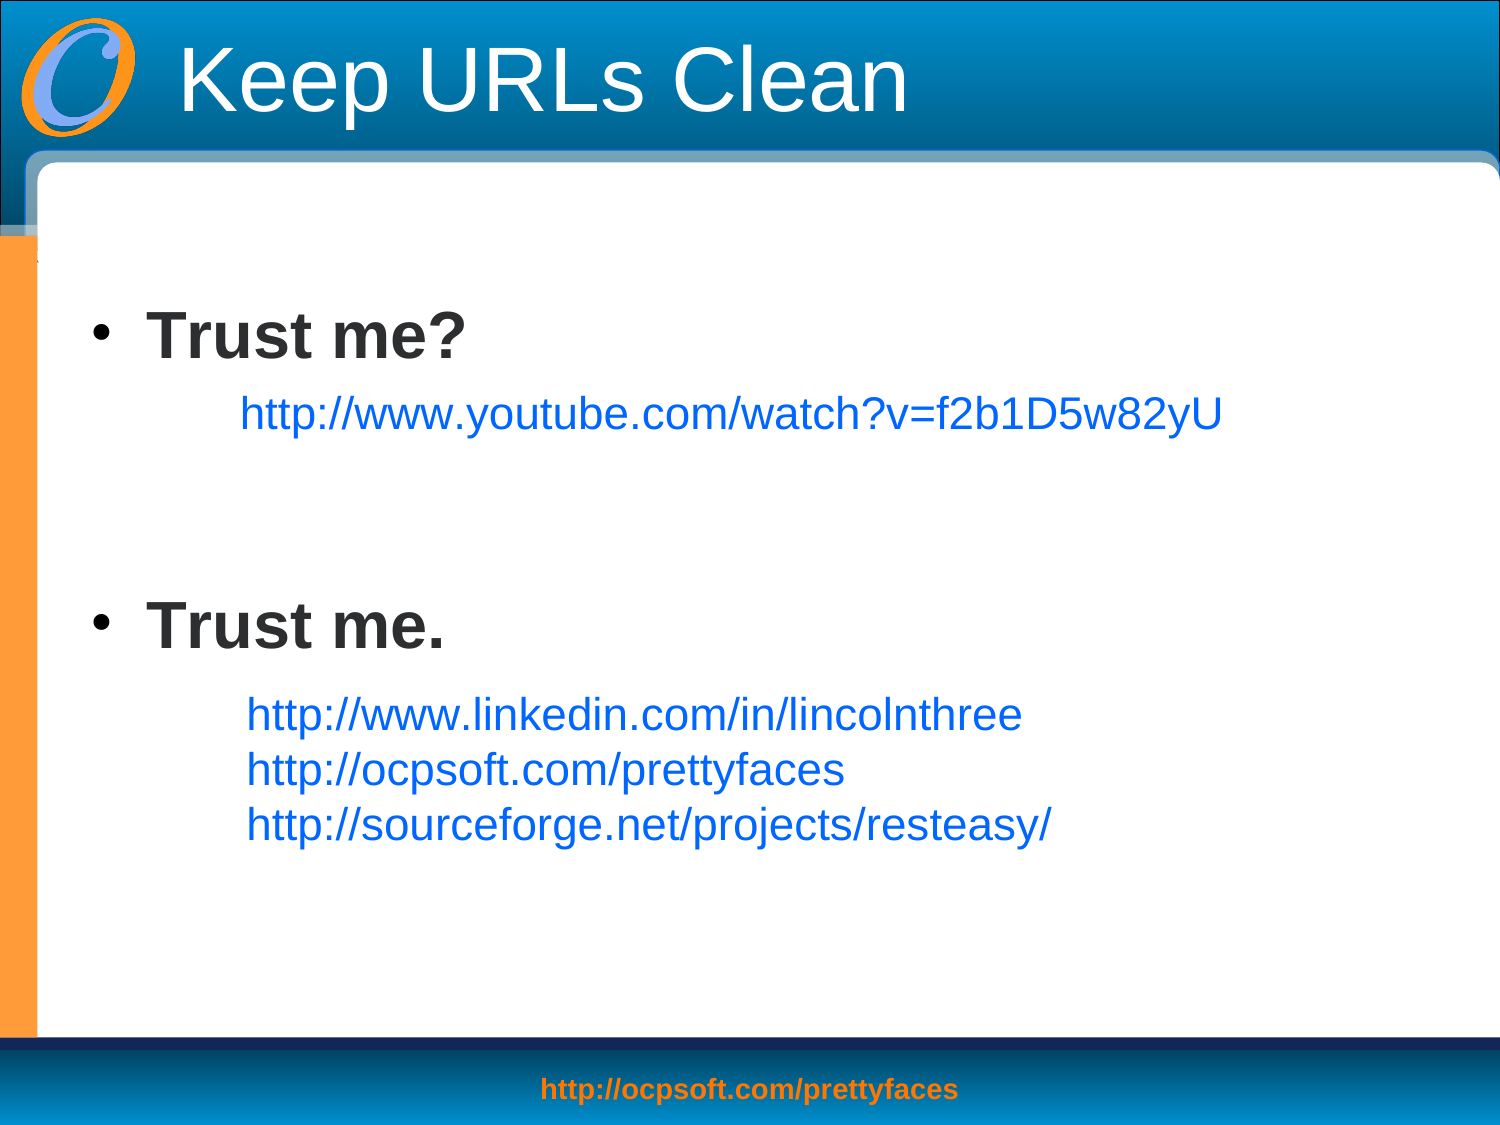

# Keep URLs Clean
Trust me?
Trust me.
http://www.youtube.com/watch?v=f2b1D5w82yU
http://www.linkedin.com/in/lincolnthree
http://ocpsoft.com/prettyfaces
http://sourceforge.net/projects/resteasy/